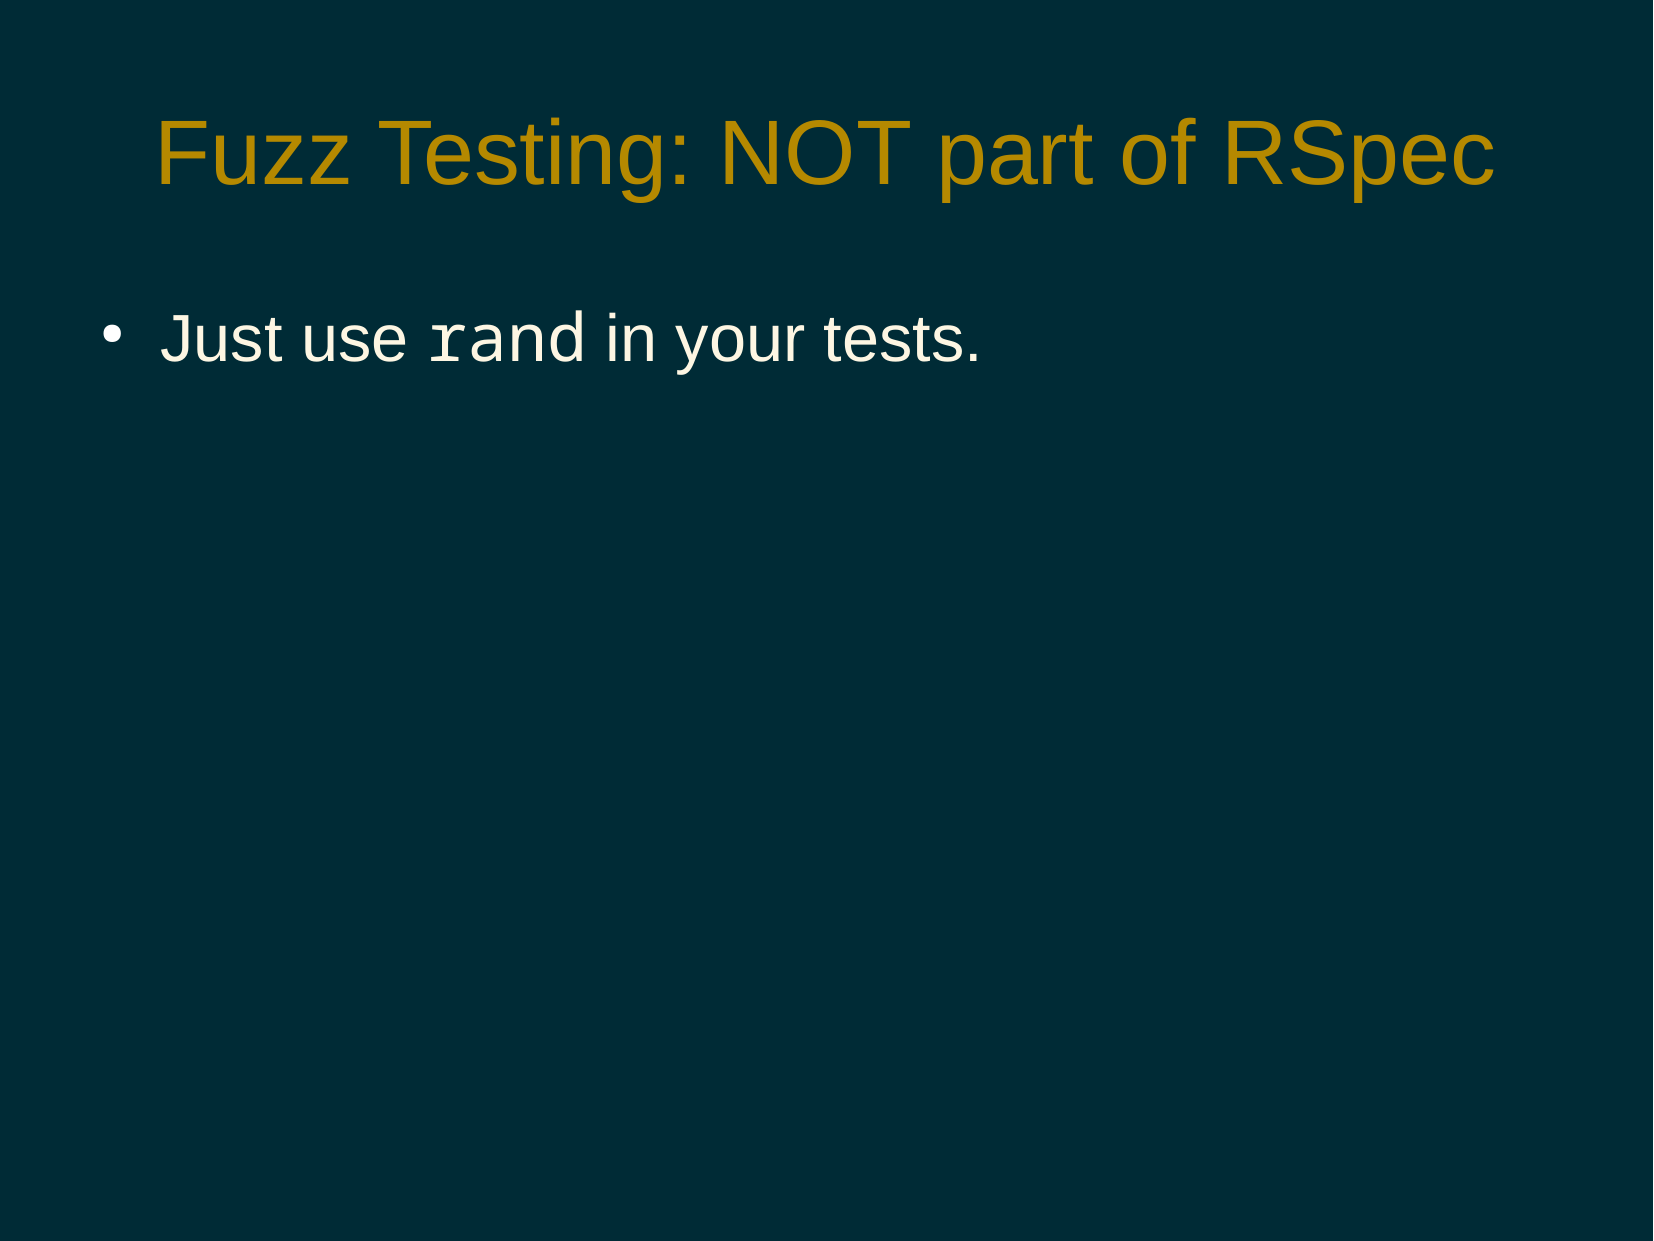

# Fuzz Testing: NOT part of RSpec
Just use rand in your tests.